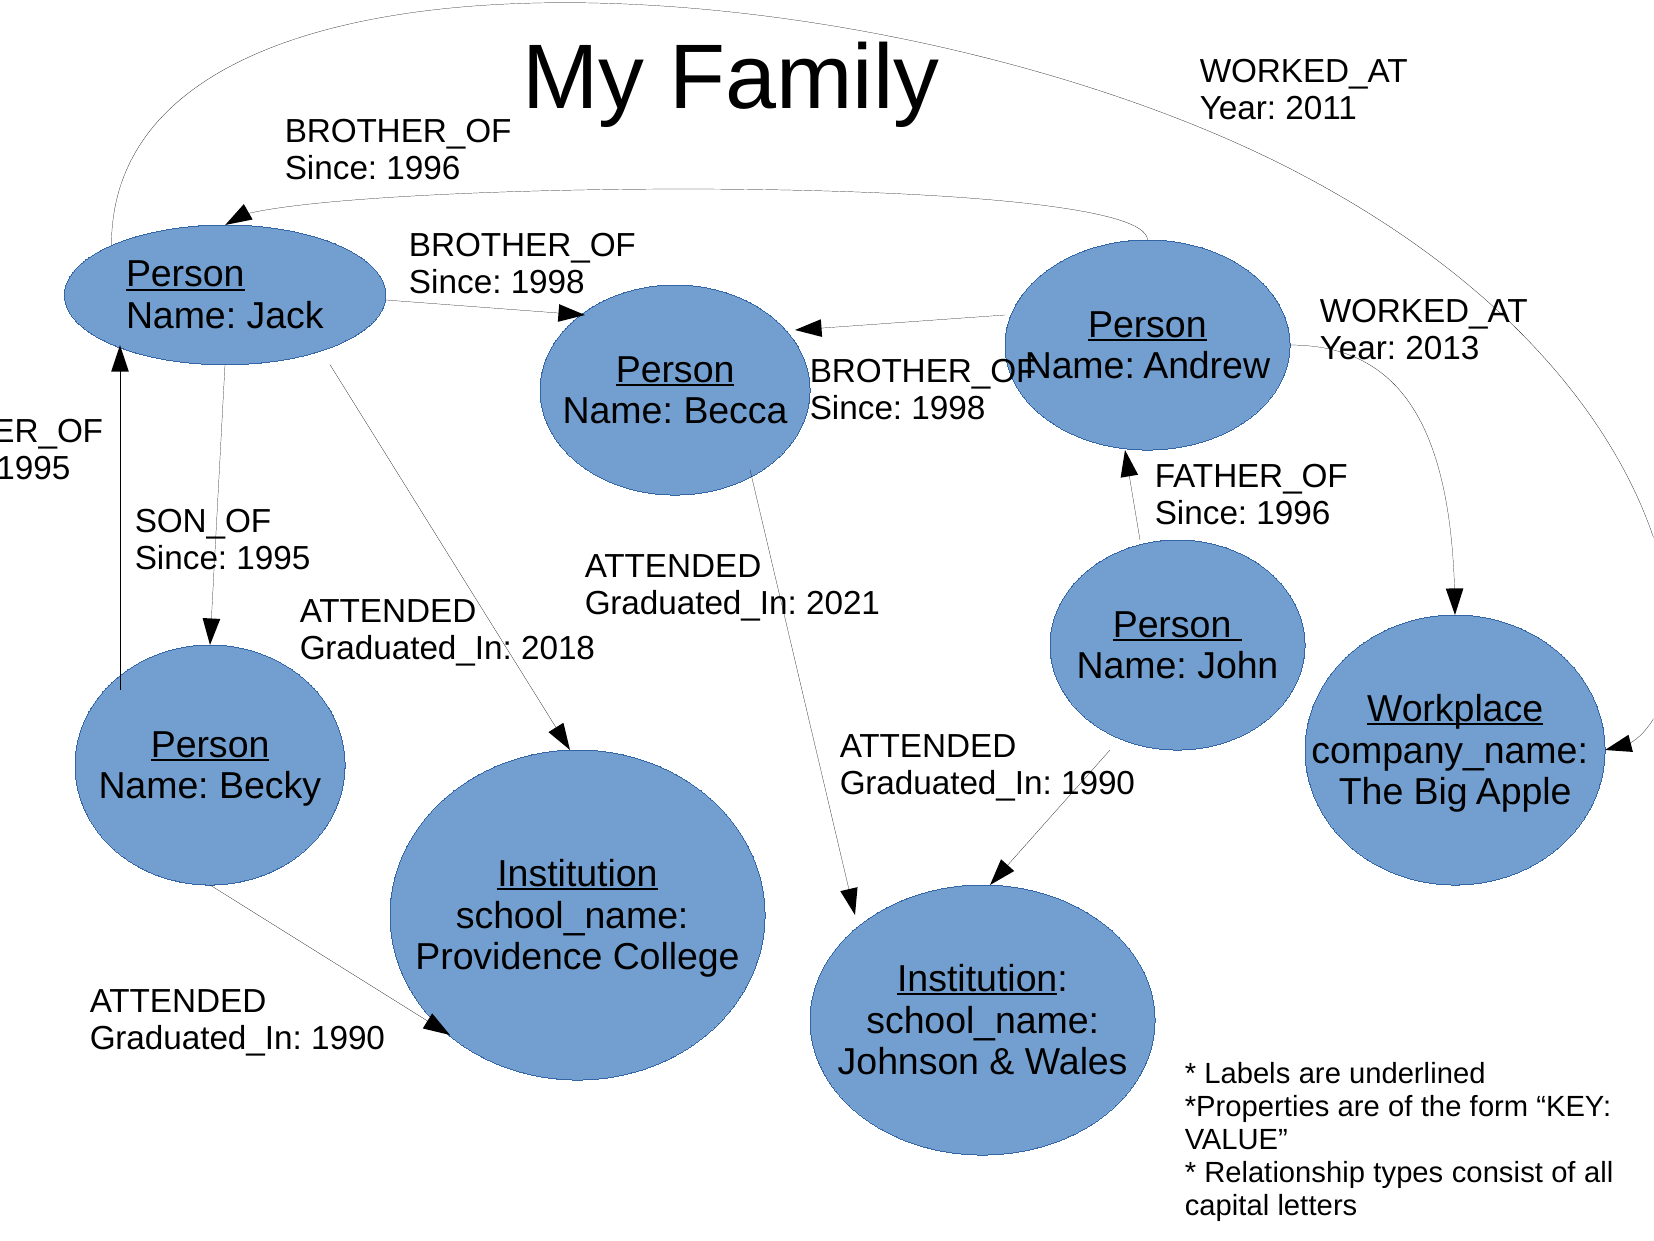

# My Family
WORKED_AT
Year: 2011
BROTHER_OF
Since: 1996
BROTHER_OF
Since: 1998
Person
Name: Jack
Person
Name: Andrew
Person
Name: Becca
WORKED_AT
Year: 2013
BROTHER_OF
Since: 1998
MOTHER_OF
Since: 1995
FATHER_OF
Since: 1996
SON_OF
Since: 1995
ATTENDED
Graduated_In: 2021
Person
Name: John
ATTENDED
Graduated_In: 2018
Workplace
company_name:
The Big Apple
Person
Name: Becky
ATTENDED
Graduated_In: 1990
Institution
school_name:
Providence College
Institution:
school_name:
Johnson & Wales
ATTENDED
Graduated_In: 1990
* Labels are underlined
*Properties are of the form “KEY: VALUE”
* Relationship types consist of all capital letters